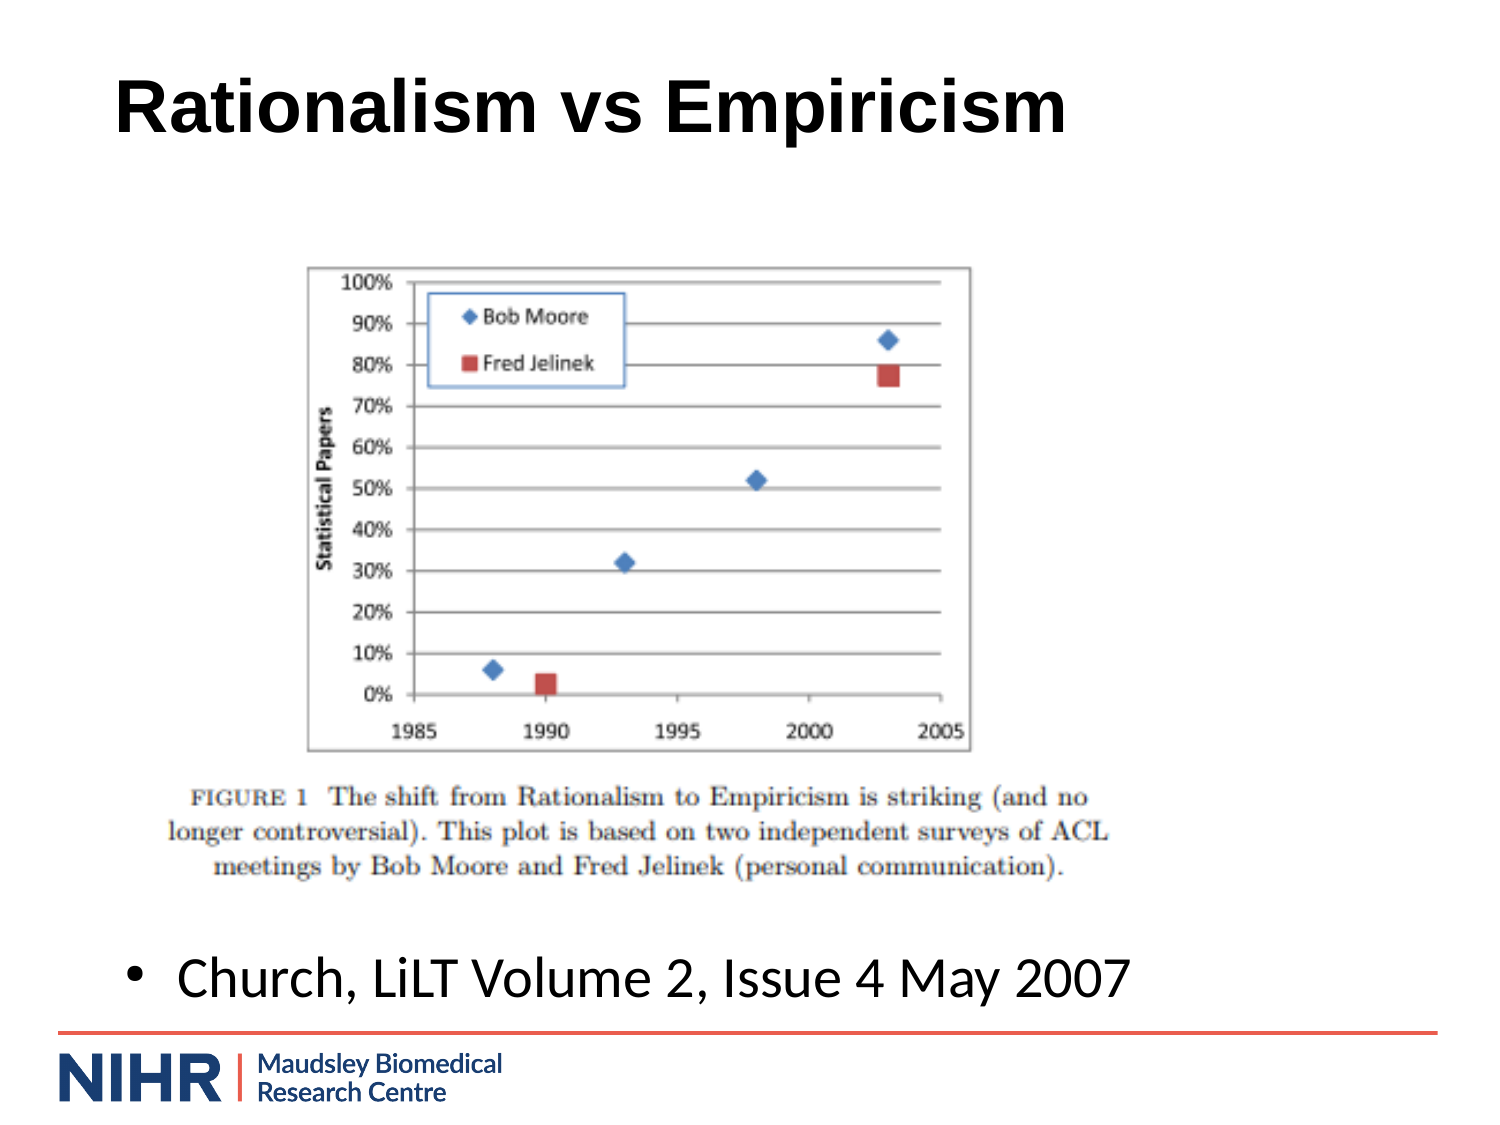

Rationalism vs Empiricism
# Church, LiLT Volume 2, Issue 4 May 2007